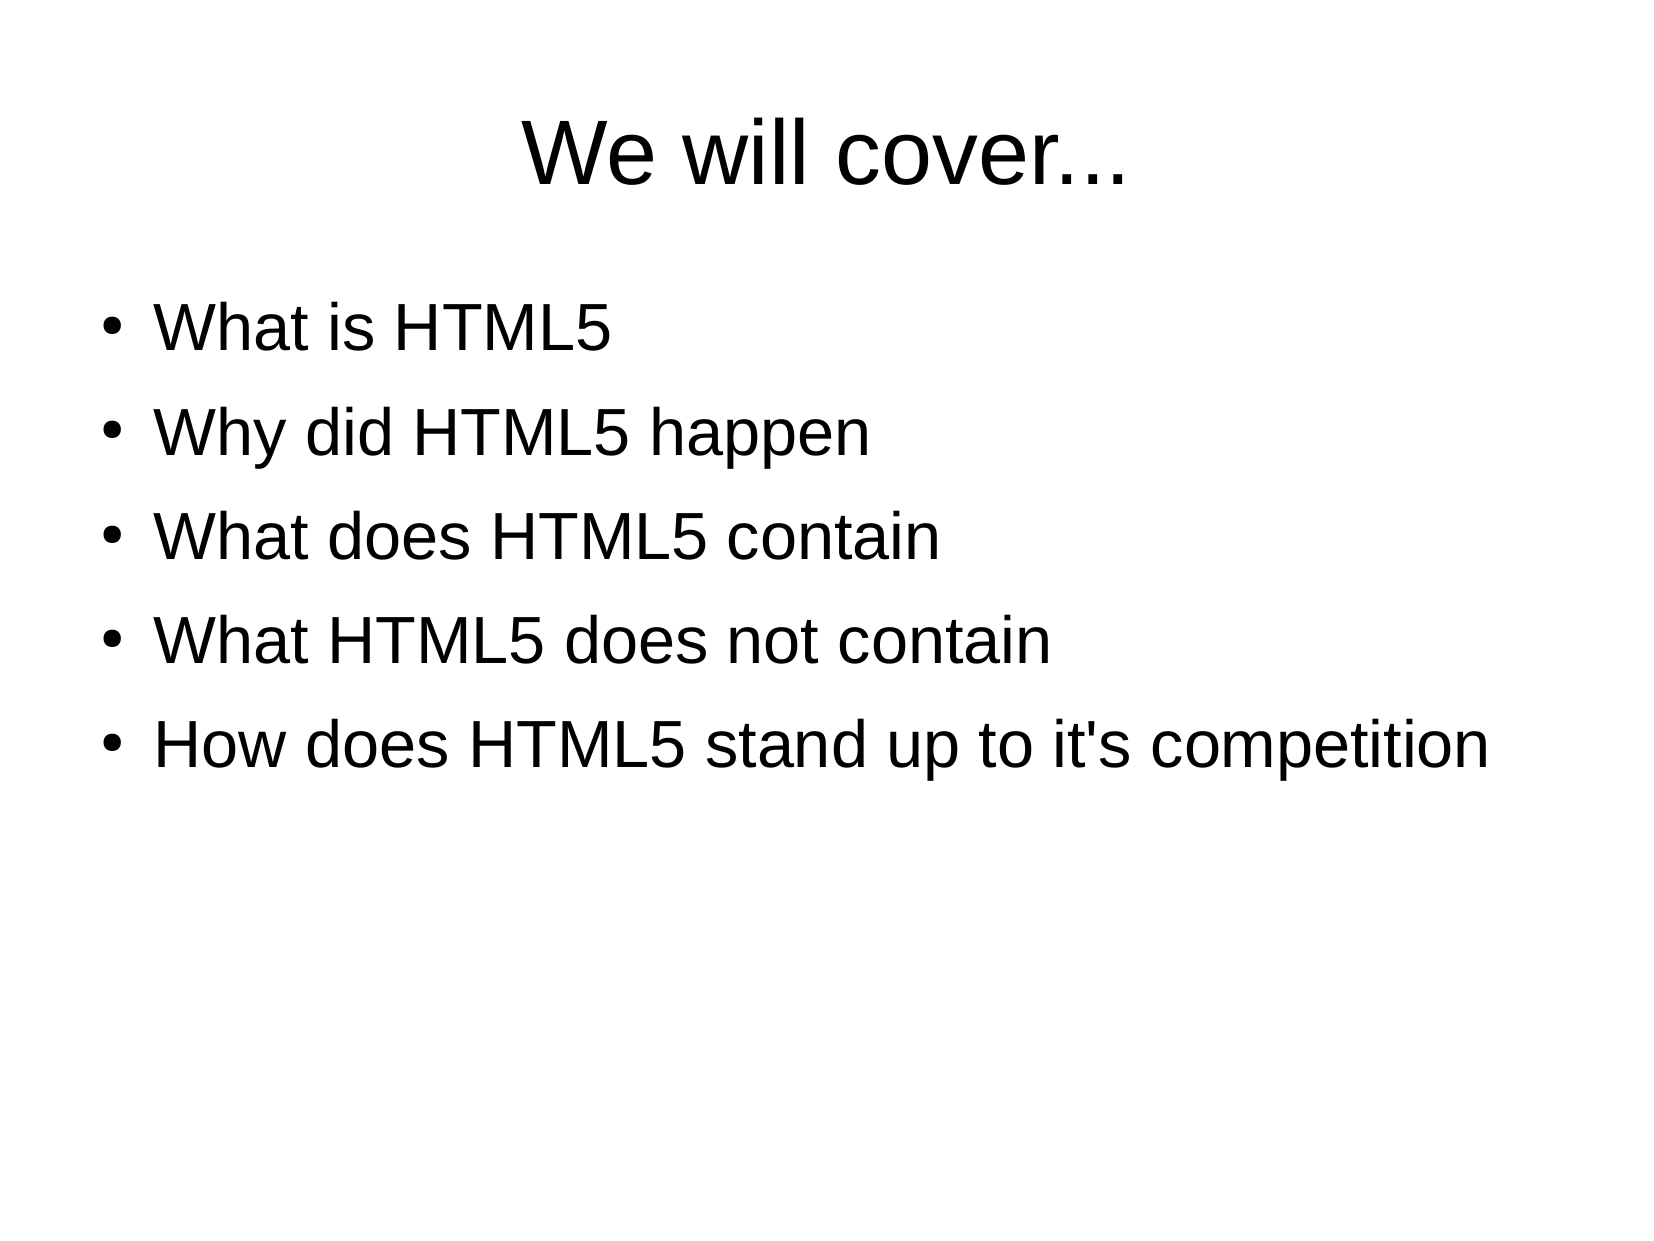

# We will cover...
What is HTML5
Why did HTML5 happen
What does HTML5 contain
What HTML5 does not contain
How does HTML5 stand up to it's competition